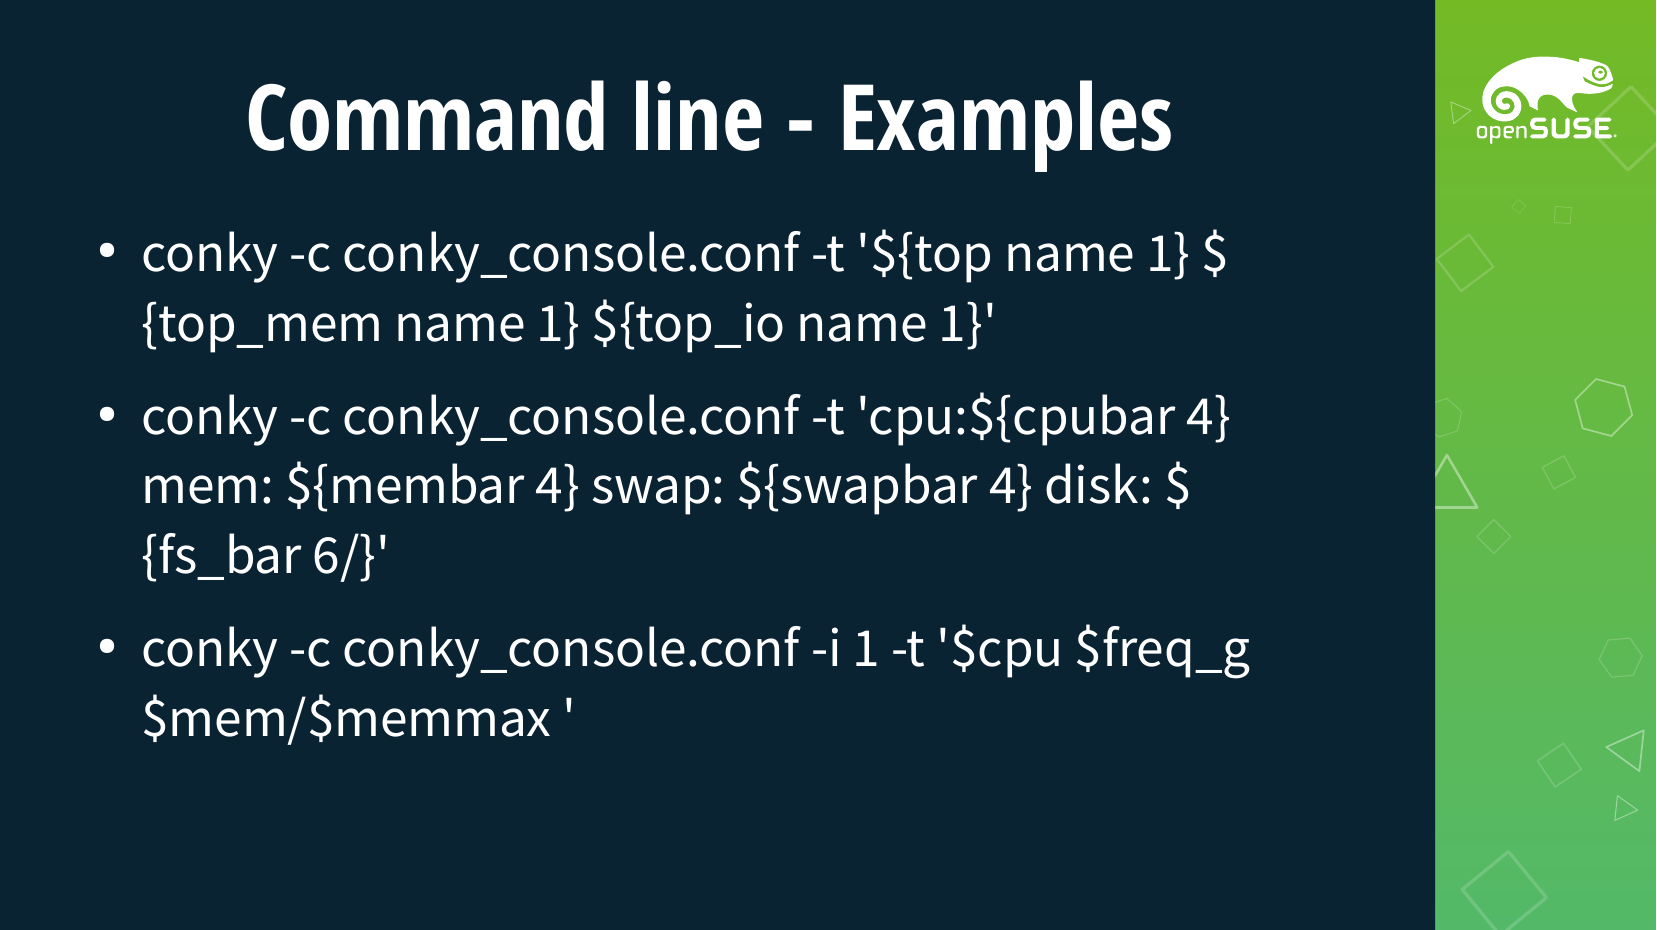

# Command line - Examples
conky -c conky_console.conf -t '${top name 1} ${top_mem name 1} ${top_io name 1}'
conky -c conky_console.conf -t 'cpu:${cpubar 4} mem: ${membar 4} swap: ${swapbar 4} disk: ${fs_bar 6/}'
conky -c conky_console.conf -i 1 -t '$cpu $freq_g $mem/$memmax '